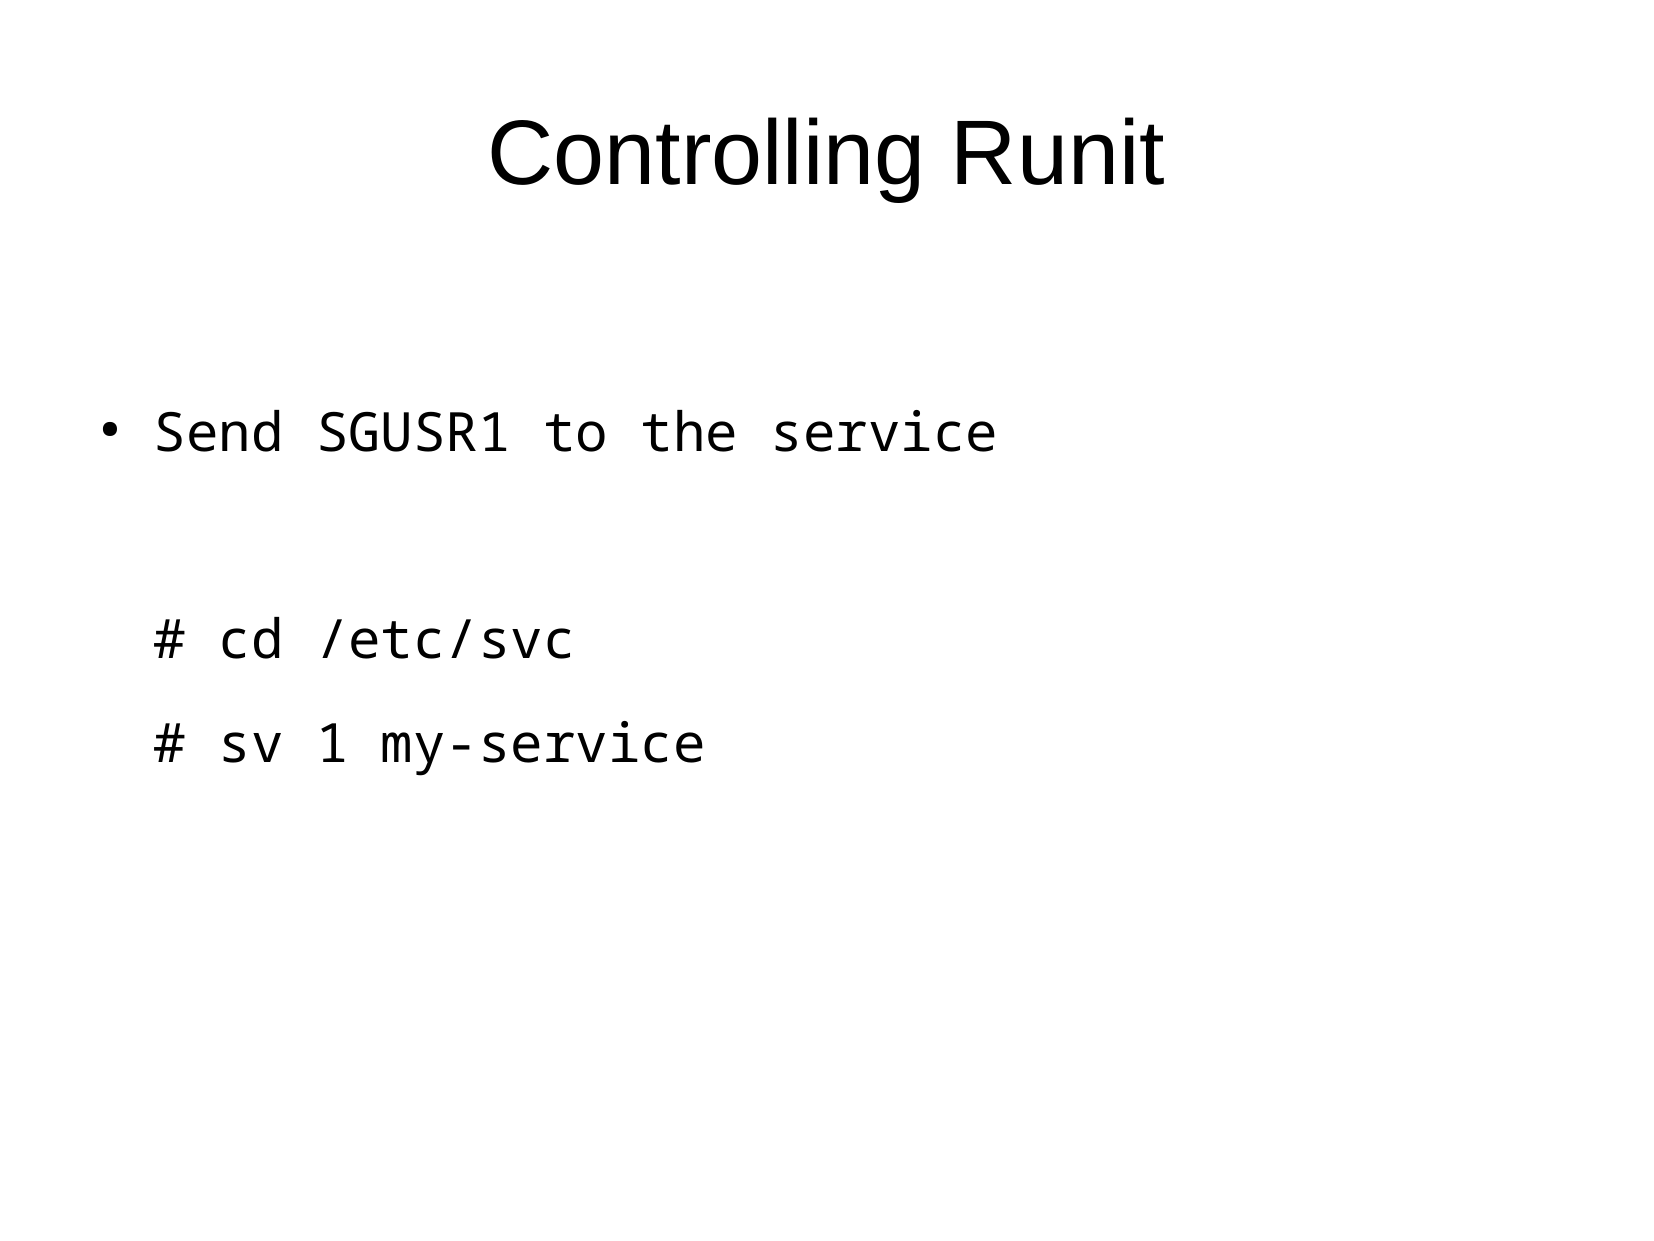

# Controlling Runit
Send SGUSR1 to the service
# cd /etc/svc
# sv 1 my-service